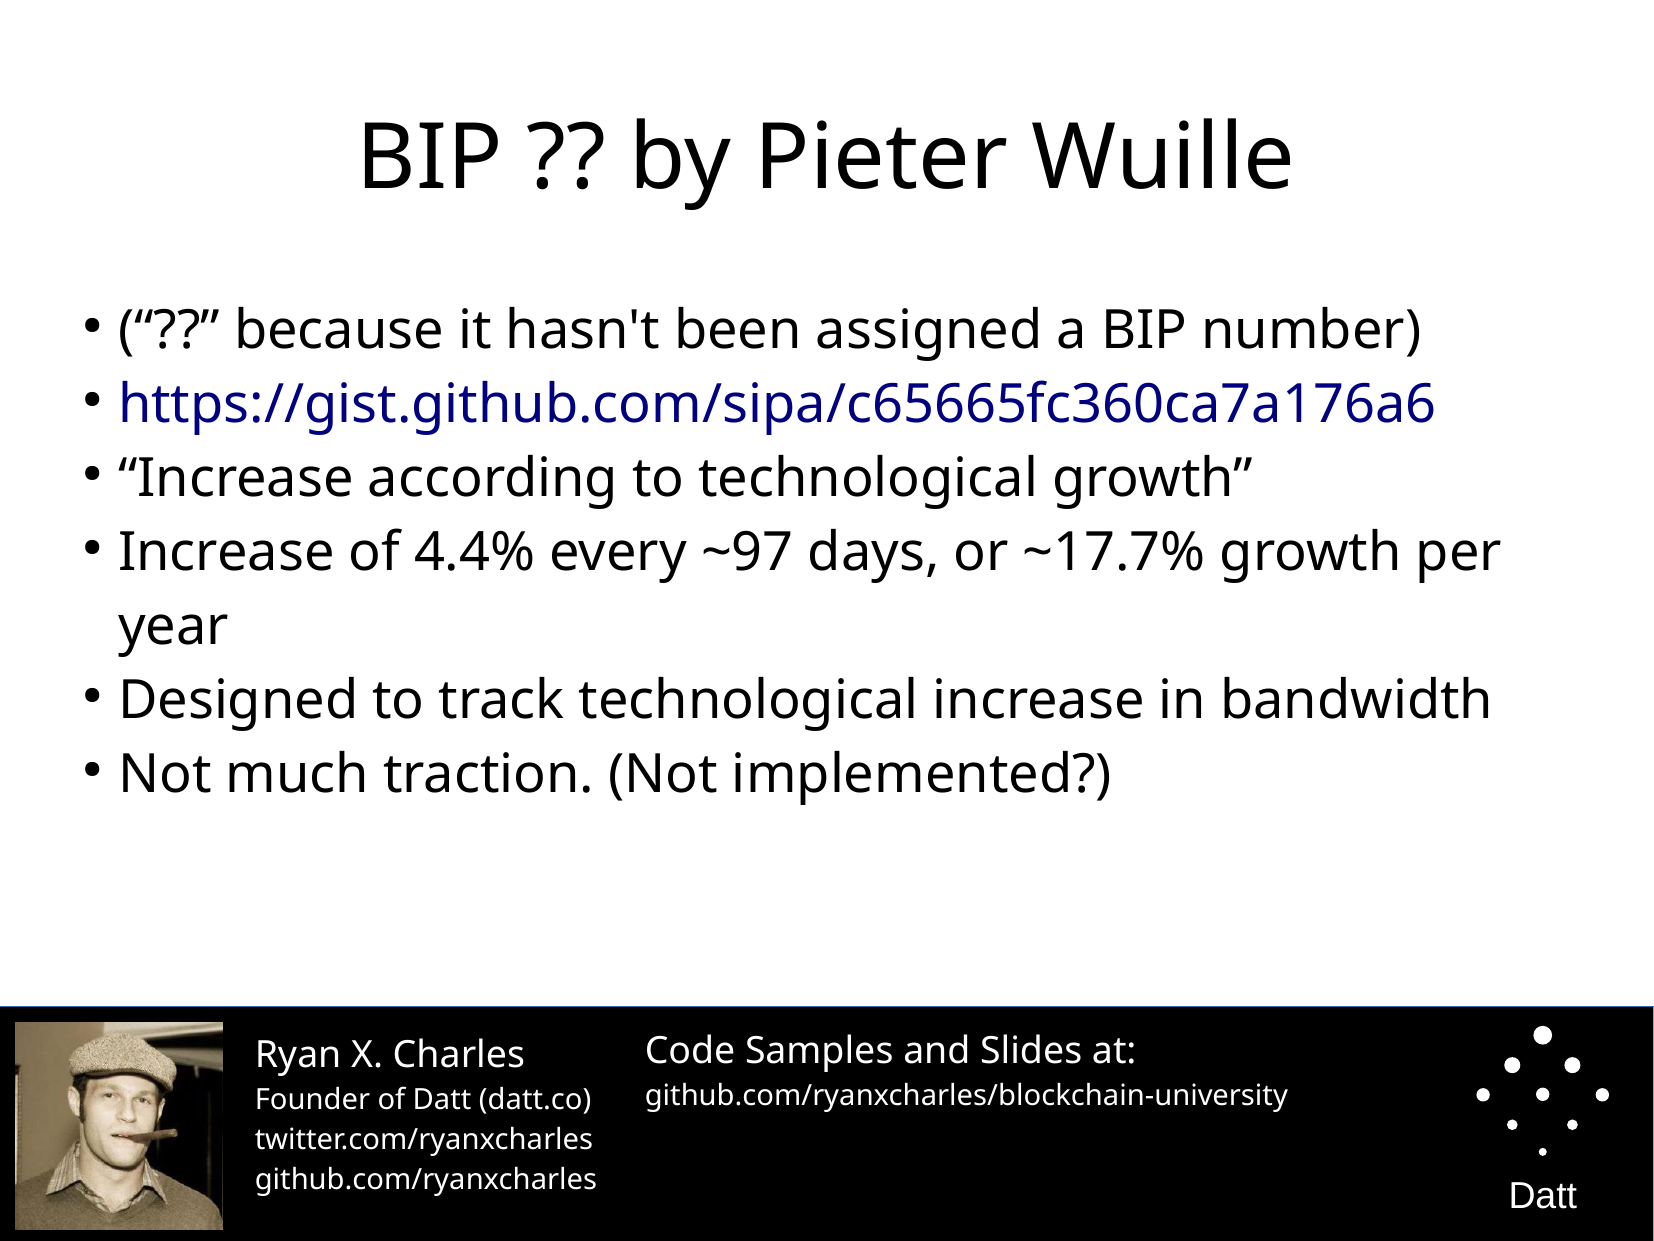

# BIP ?? by Pieter Wuille
(“??” because it hasn't been assigned a BIP number)
https://gist.github.com/sipa/c65665fc360ca7a176a6
“Increase according to technological growth”
Increase of 4.4% every ~97 days, or ~17.7% growth per year
Designed to track technological increase in bandwidth
Not much traction. (Not implemented?)
Code Samples and Slides at:
github.com/ryanxcharles/blockchain-university
Ryan X. Charles
Founder of Datt (datt.co)
twitter.com/ryanxcharles
github.com/ryanxcharles
Datt